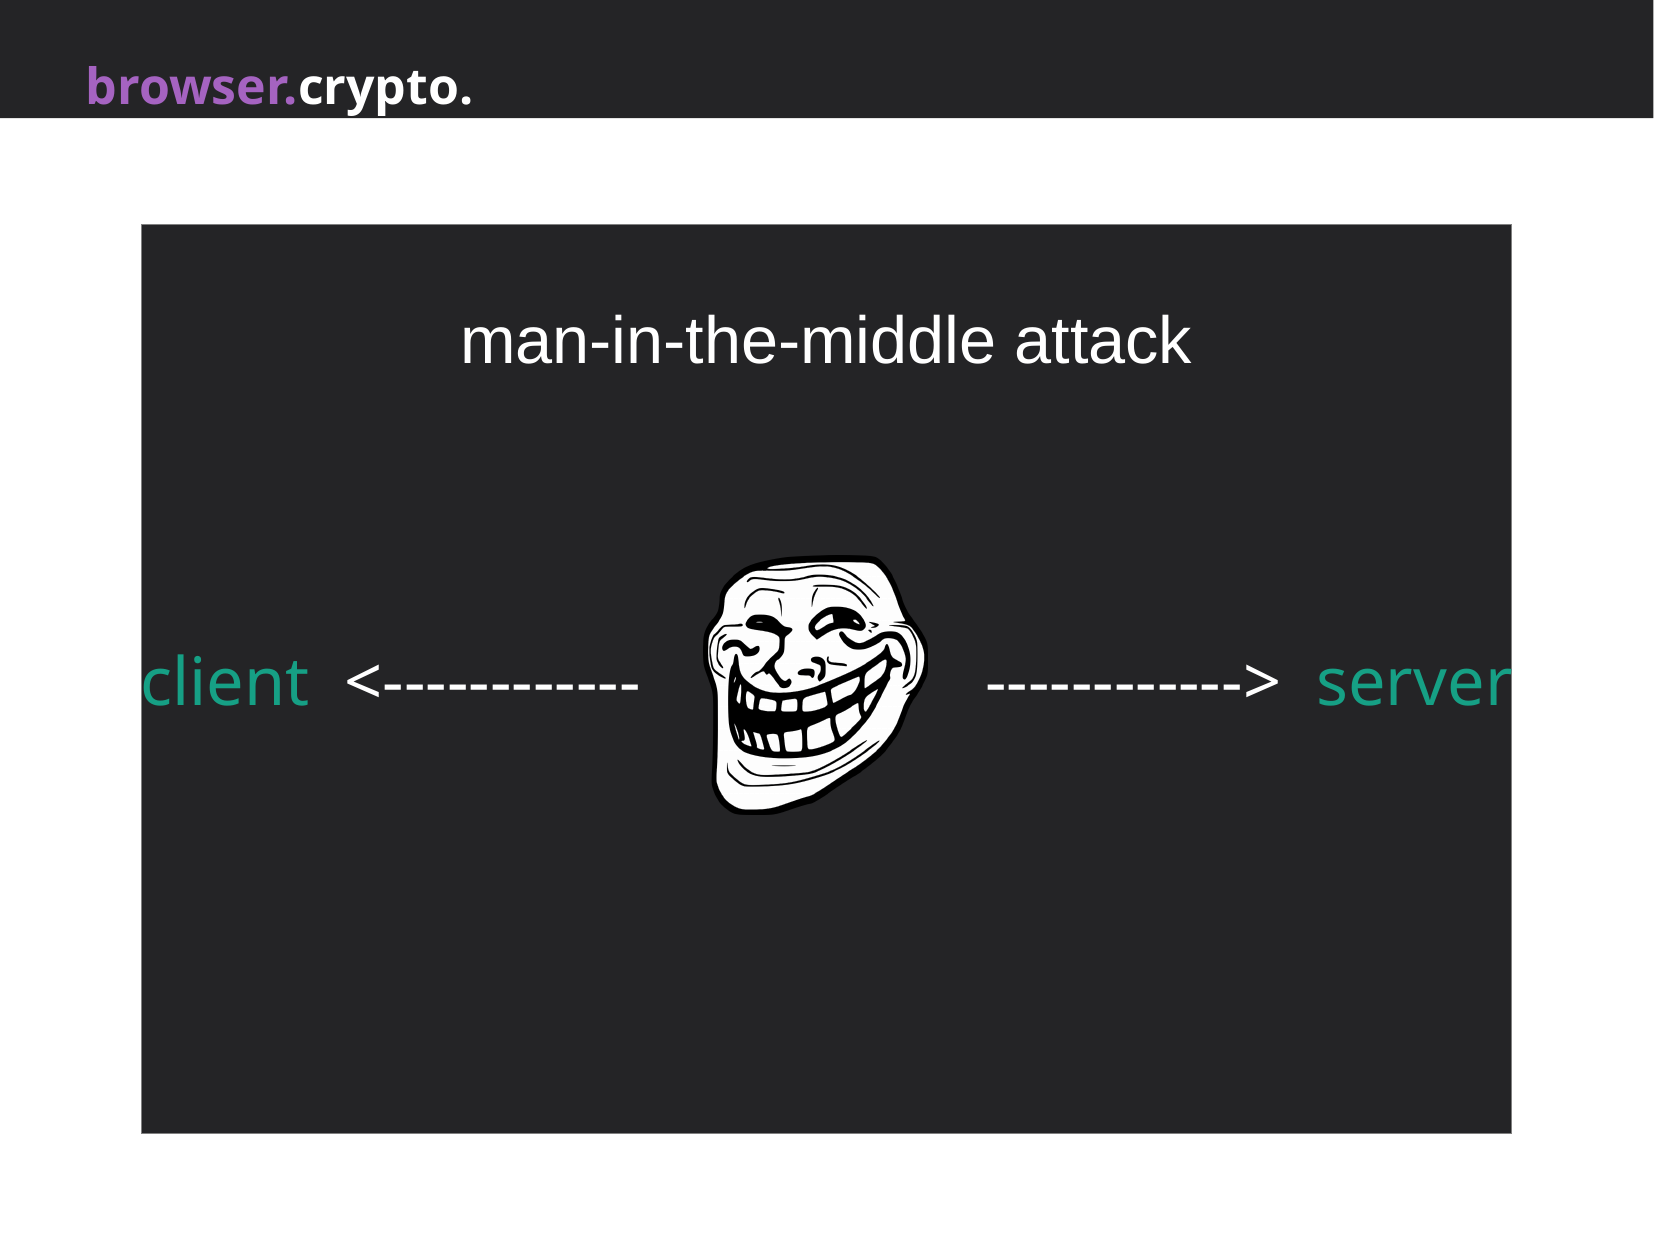

browser.crypto.
client <------------ ------------> server
man-in-the-middle attack